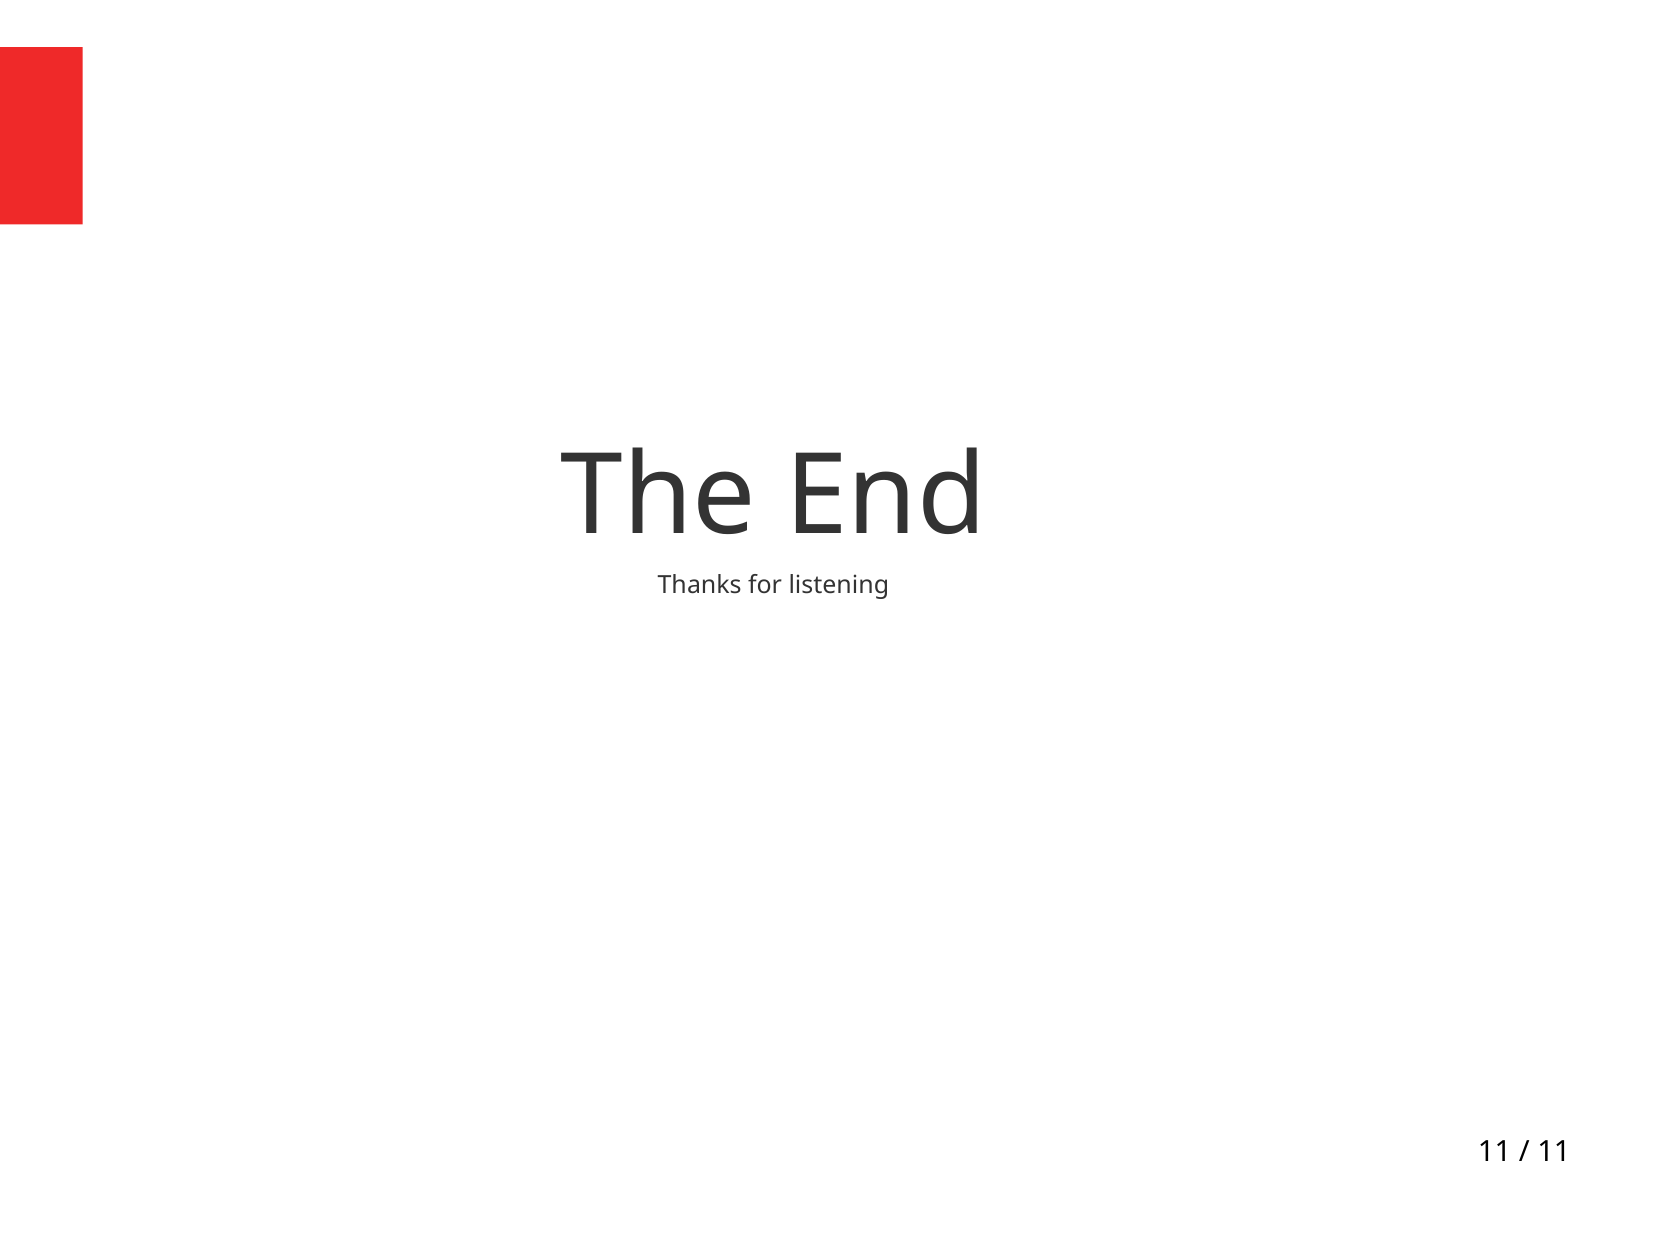

#
The End
Thanks for listening
11